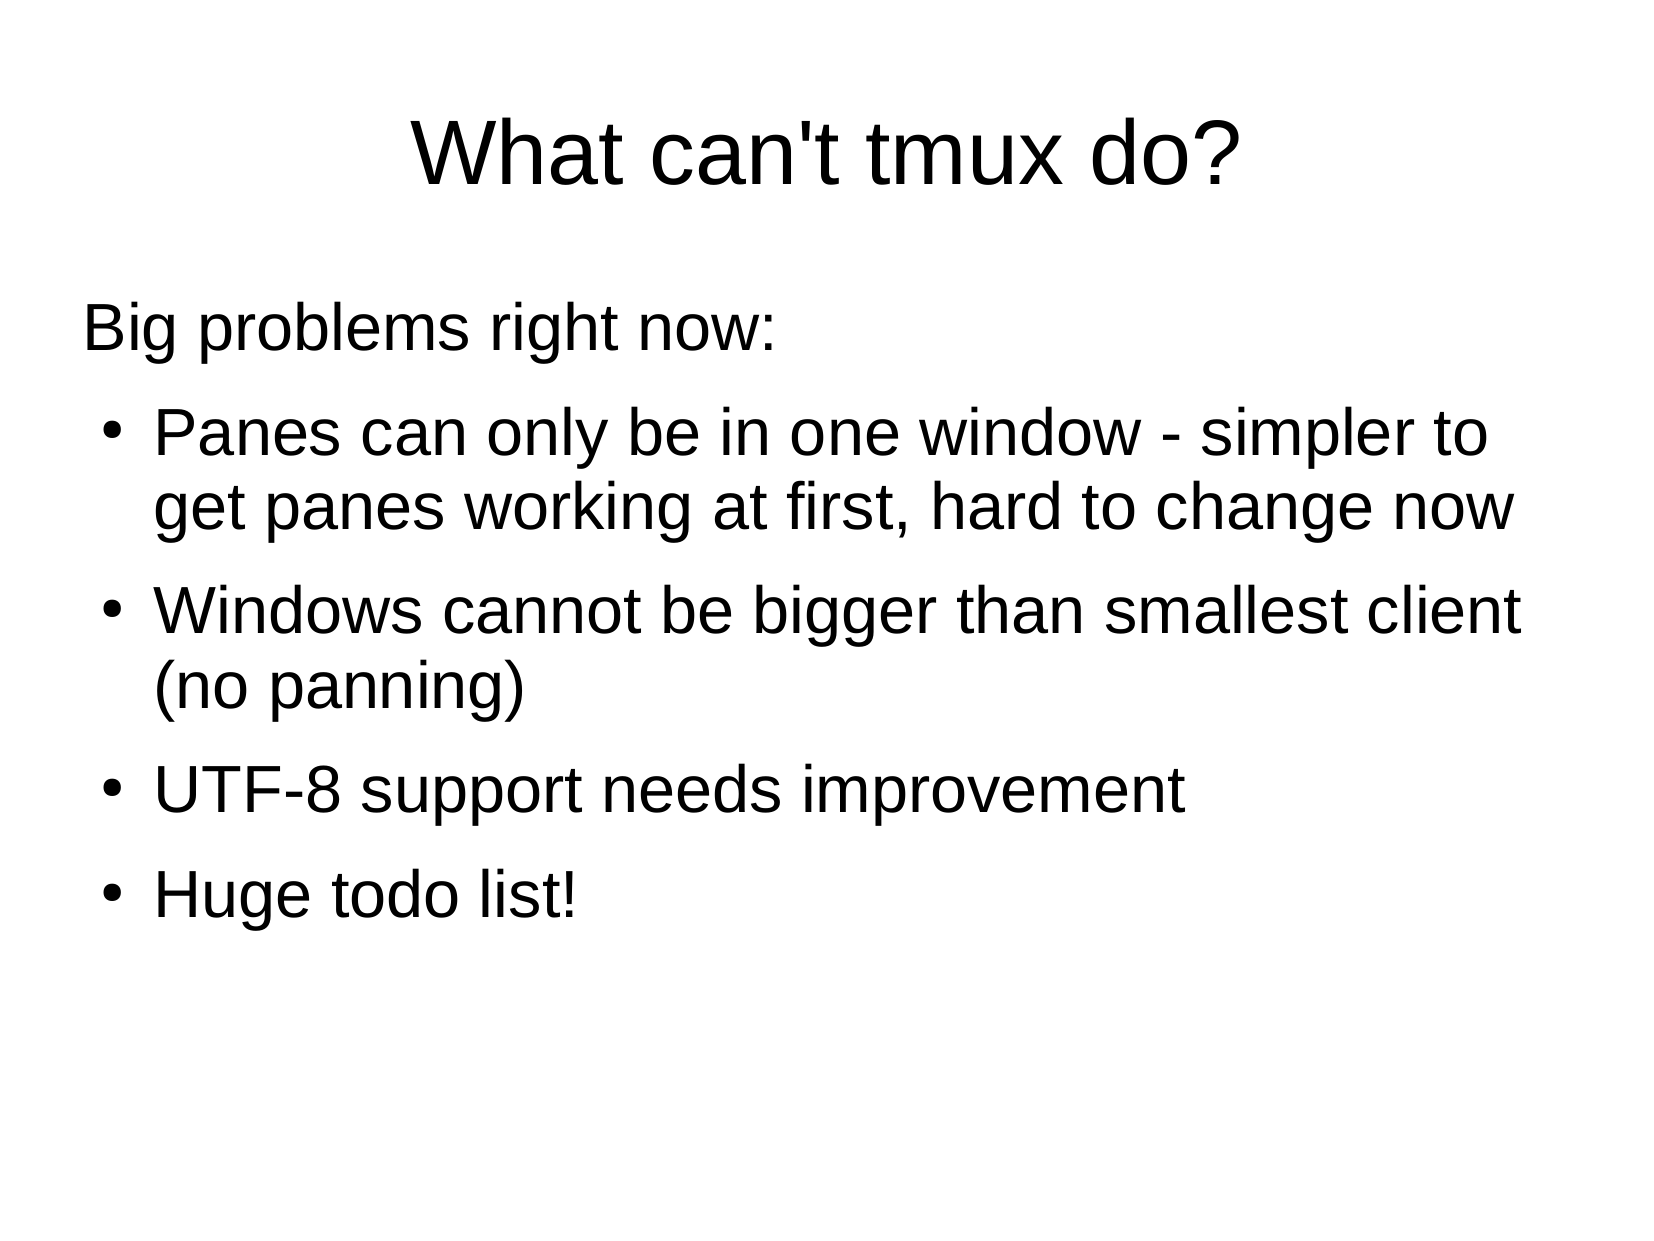

# What can't tmux do?
Big problems right now:
Panes can only be in one window - simpler to get panes working at first, hard to change now
Windows cannot be bigger than smallest client (no panning)
UTF-8 support needs improvement
Huge todo list!